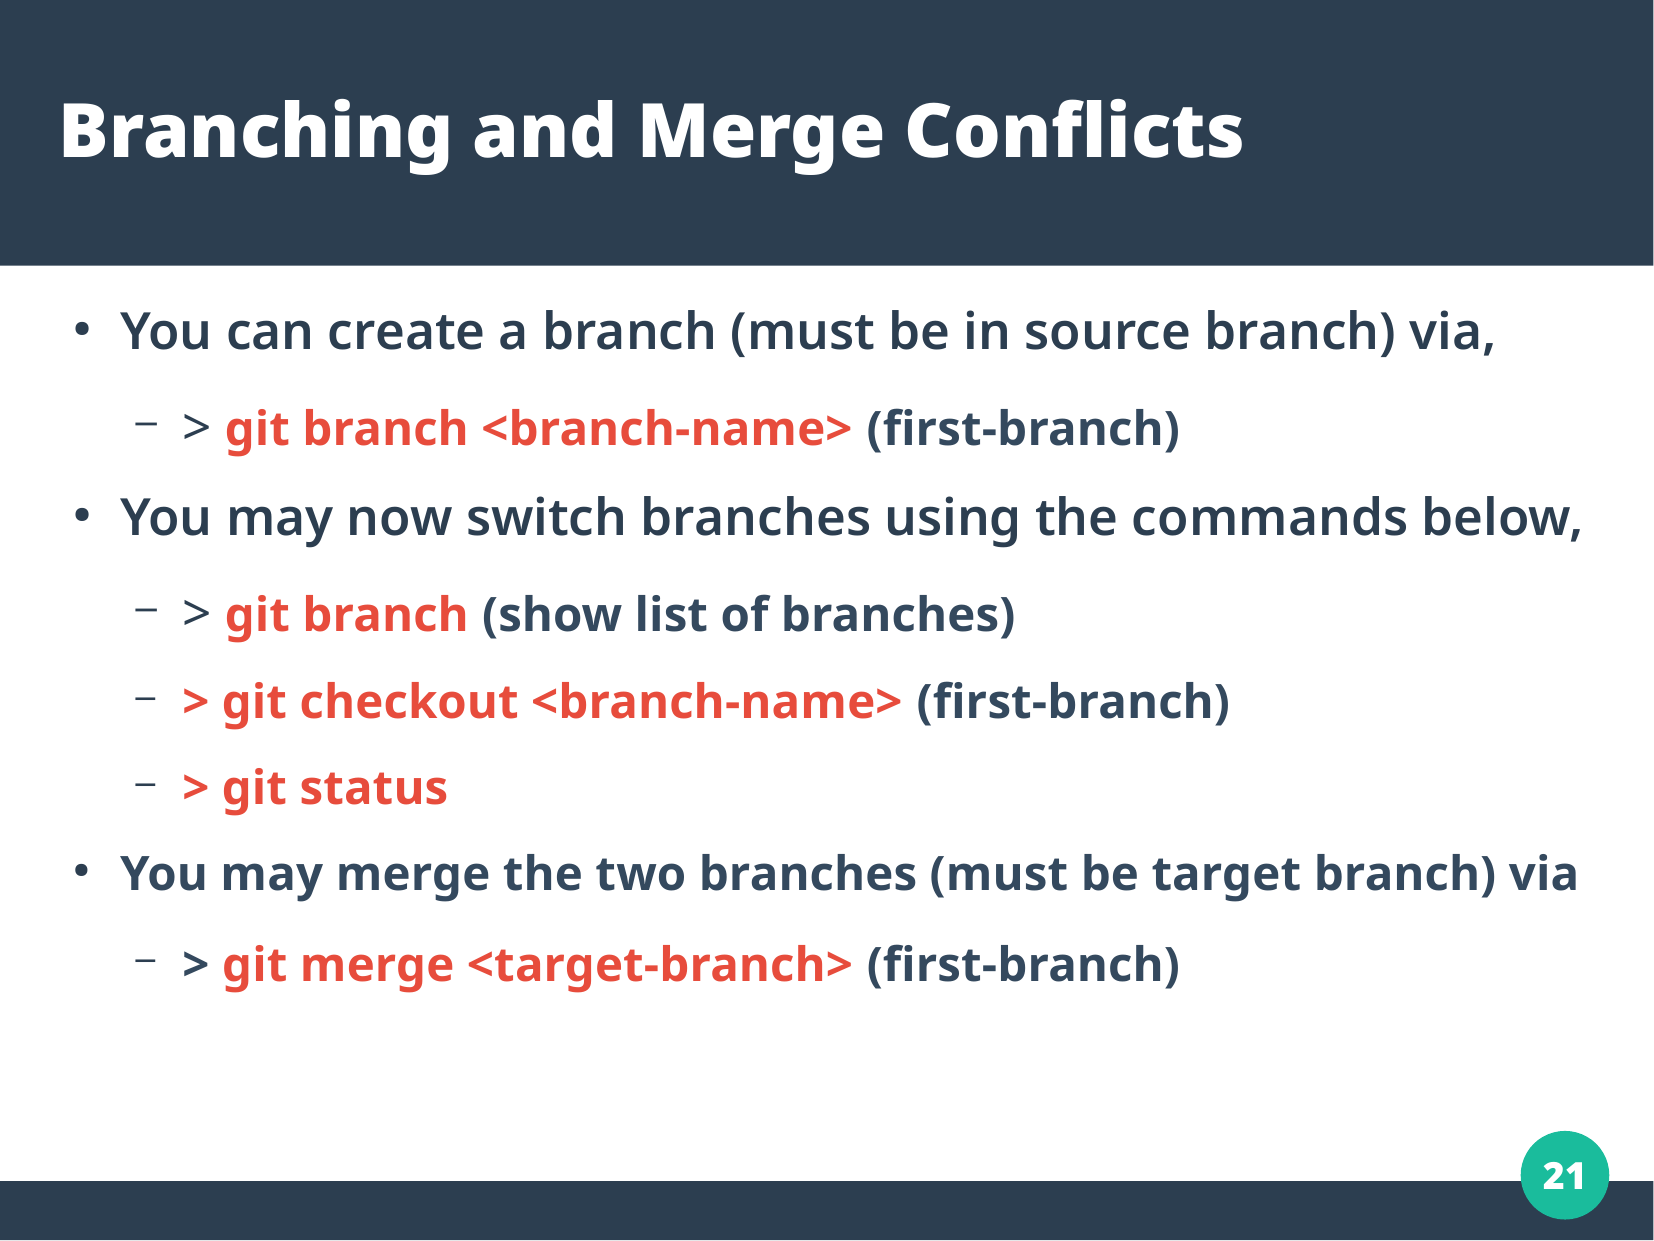

# Branching and Merge Conflicts
You can create a branch (must be in source branch) via,
> git branch <branch-name> (first-branch)
You may now switch branches using the commands below,
> git branch (show list of branches)
> git checkout <branch-name> (first-branch)
> git status
You may merge the two branches (must be target branch) via
> git merge <target-branch> (first-branch)
21